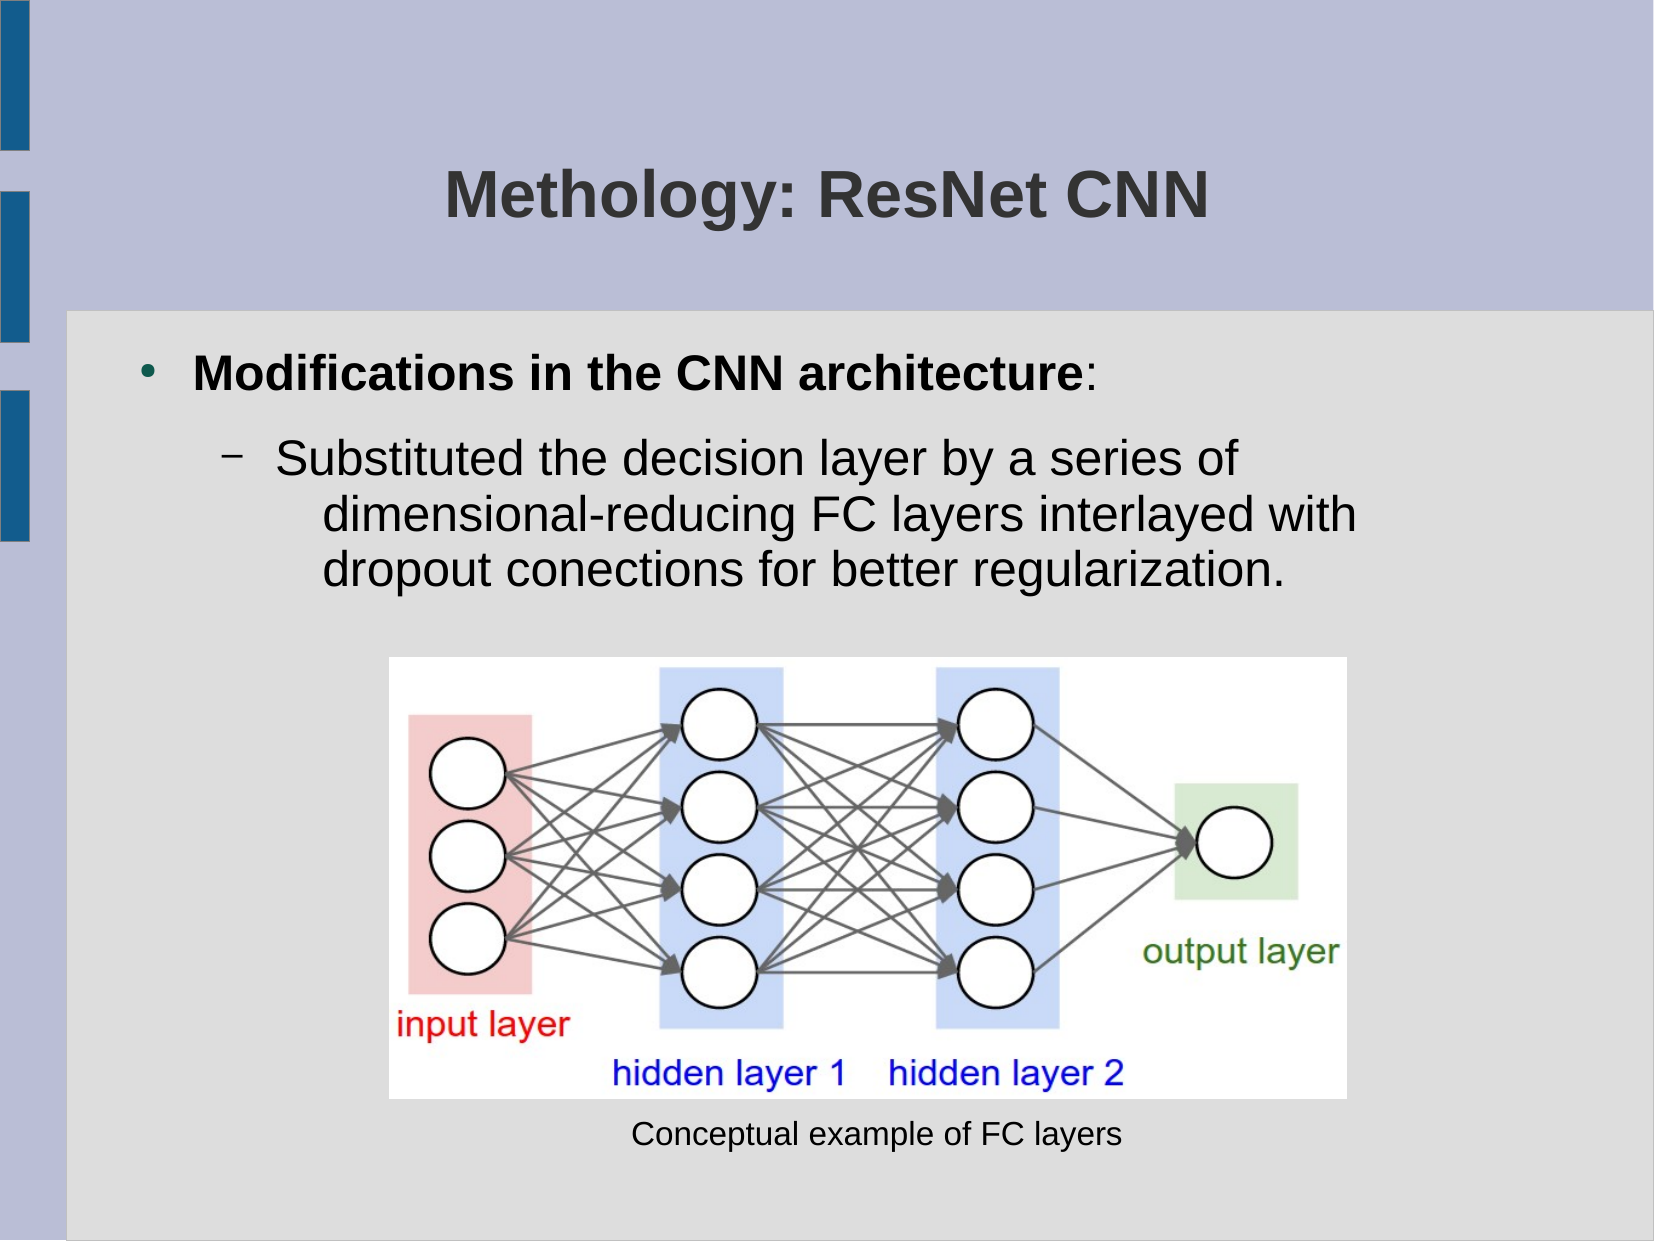

# Methology: ResNet CNN
Modifications in the CNN architecture:
Substituted the decision layer by a series of dimensional-reducing FC layers interlayed with dropout conections for better regularization.
Conceptual example of FC layers